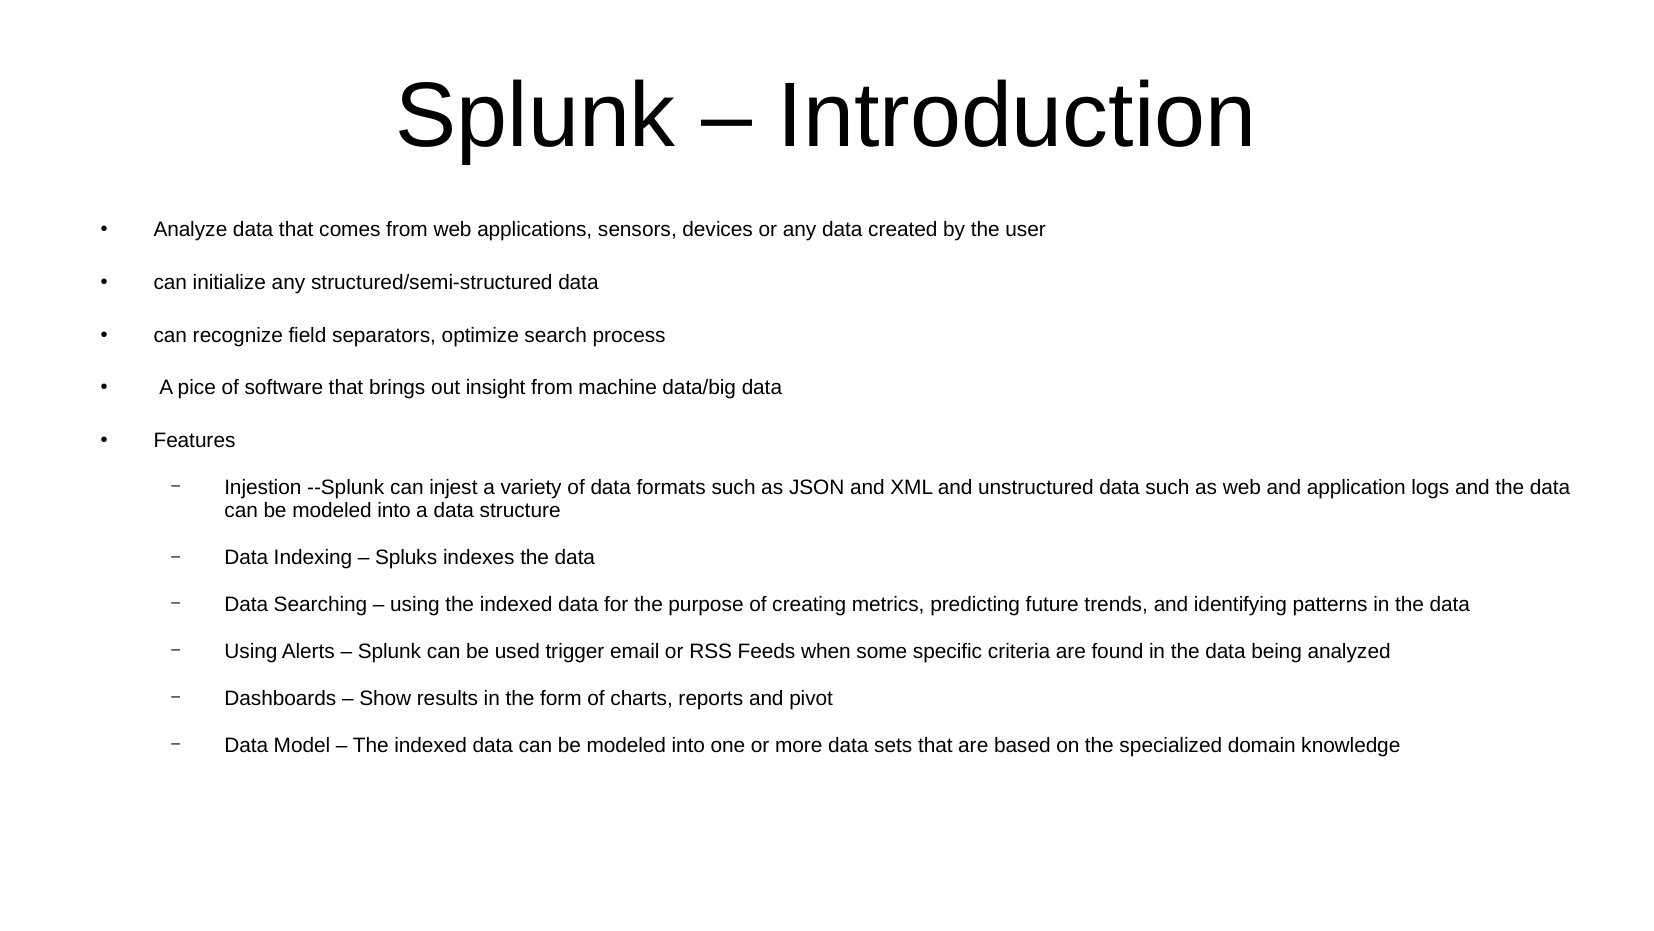

# Splunk – Introduction
Analyze data that comes from web applications, sensors, devices or any data created by the user
can initialize any structured/semi-structured data
can recognize field separators, optimize search process
 A pice of software that brings out insight from machine data/big data
Features
Injestion --Splunk can injest a variety of data formats such as JSON and XML and unstructured data such as web and application logs and the data can be modeled into a data structure
Data Indexing – Spluks indexes the data
Data Searching – using the indexed data for the purpose of creating metrics, predicting future trends, and identifying patterns in the data
Using Alerts – Splunk can be used trigger email or RSS Feeds when some specific criteria are found in the data being analyzed
Dashboards – Show results in the form of charts, reports and pivot
Data Model – The indexed data can be modeled into one or more data sets that are based on the specialized domain knowledge